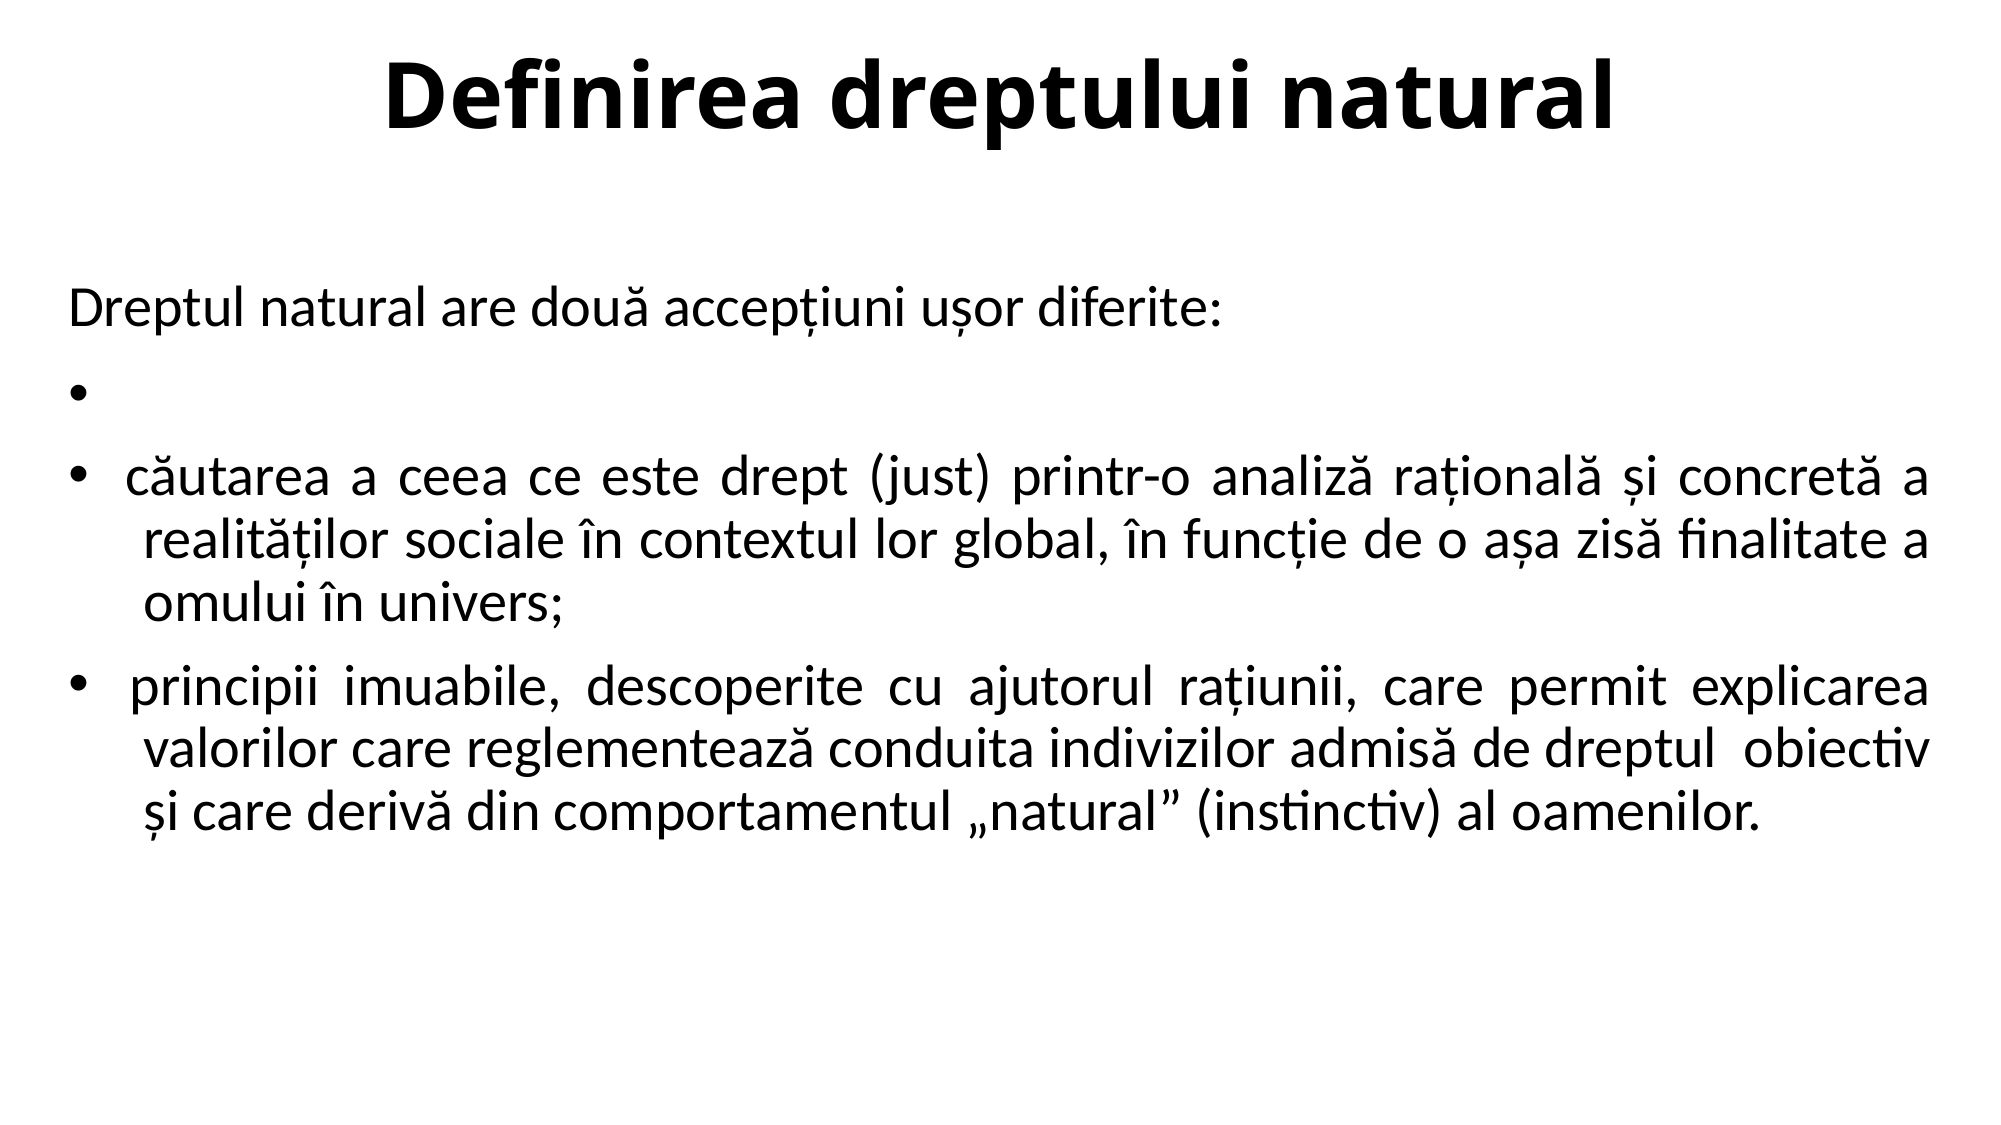

# Definirea dreptului natural
Dreptul natural are două accepțiuni ușor diferite:
 căutarea a ceea ce este drept (just) printr-o analiză rațională și concretă a realităților sociale în contextul lor global, în funcție de o așa zisă finalitate a omului în univers;
 principii imuabile, descoperite cu ajutorul rațiunii, care permit explicarea valorilor care reglementează conduita indivizilor admisă de dreptul obiectiv și care derivă din comportamentul „natural” (instinctiv) al oamenilor.